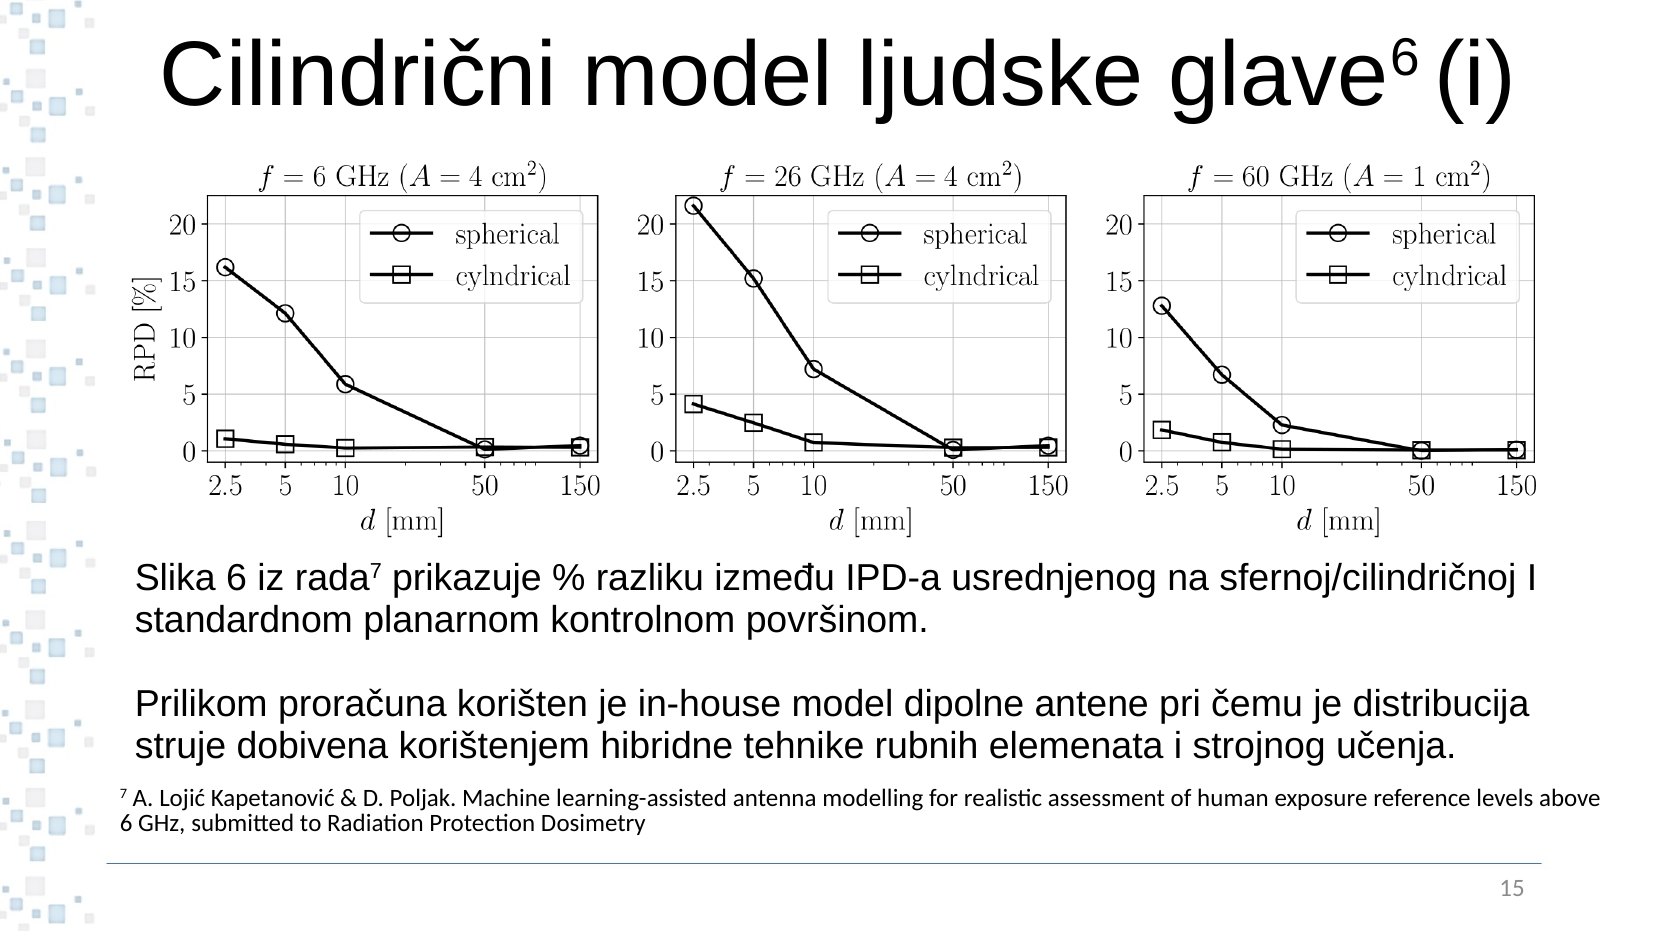

# Cilindrični model ljudske glave6 (i)
Slika 6 iz rada7 prikazuje % razliku između IPD-a usrednjenog na sfernoj/cilindričnoj I standardnom planarnom kontrolnom površinom.
Prilikom proračuna korišten je in-house model dipolne antene pri čemu je distribucija struje dobivena korištenjem hibridne tehnike rubnih elemenata i strojnog učenja.
7 A. Lojić Kapetanović & D. Poljak. Machine learning-assisted antenna modelling for realistic assessment of human exposure reference levels above 6 GHz, submitted to Radiation Protection Dosimetry
15